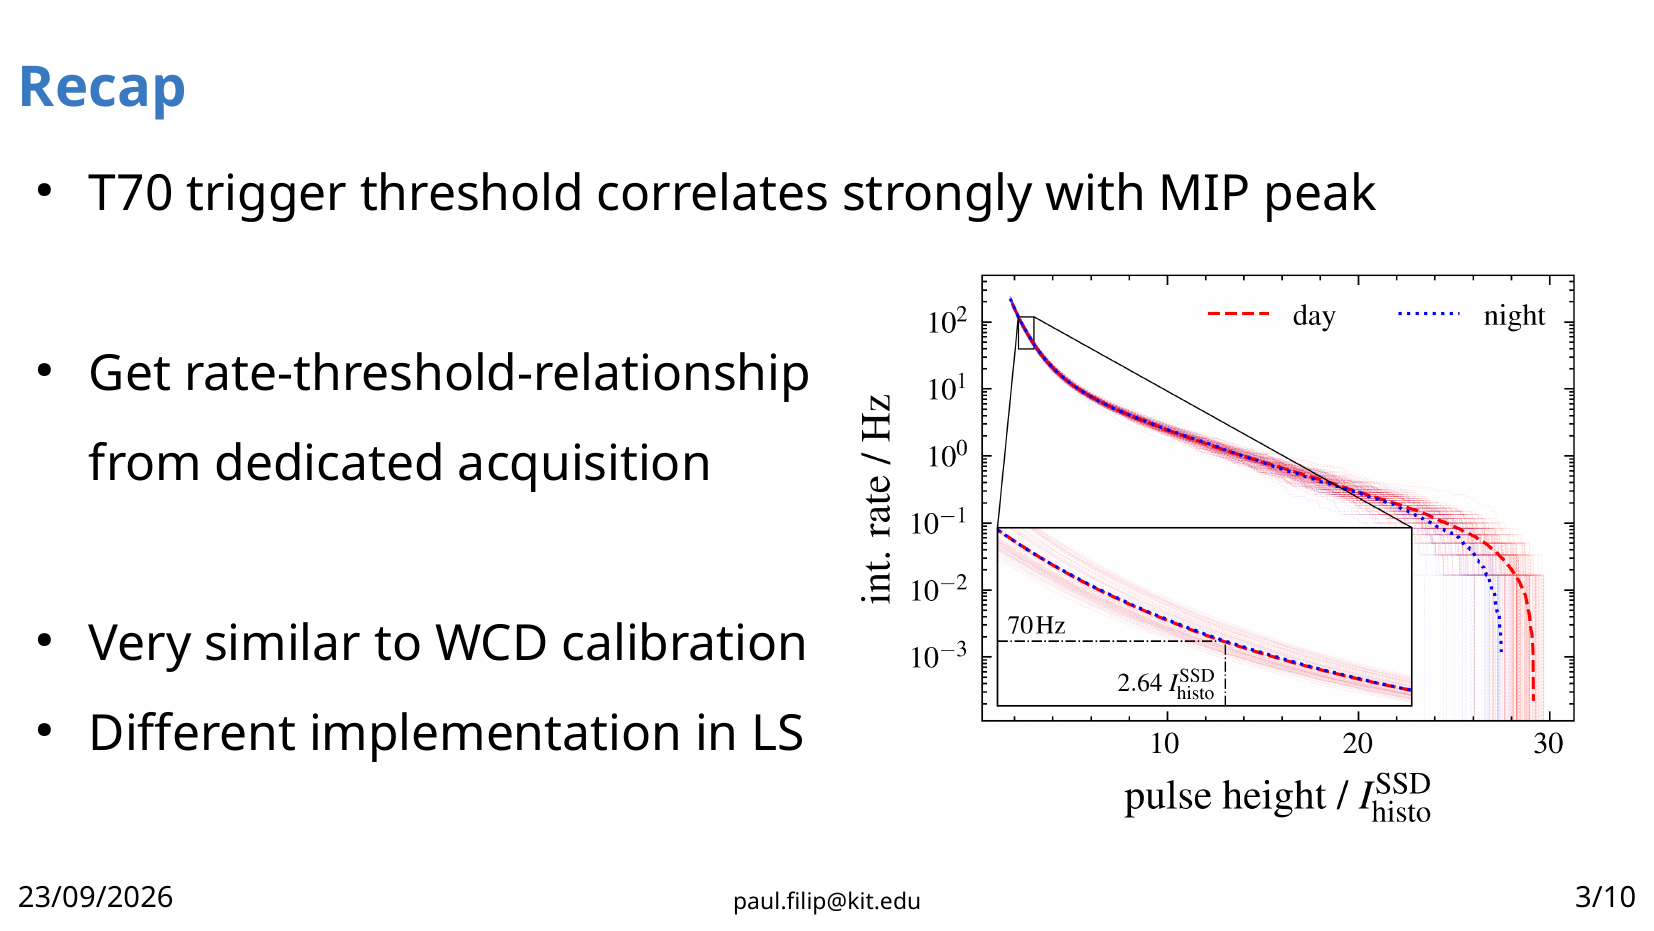

# Recap
T70 trigger threshold correlates strongly with MIP peak
Get rate-threshold-relationship
from dedicated acquisition
Very similar to WCD calibration
Different implementation in LS
paul.filip@kit.edu
3